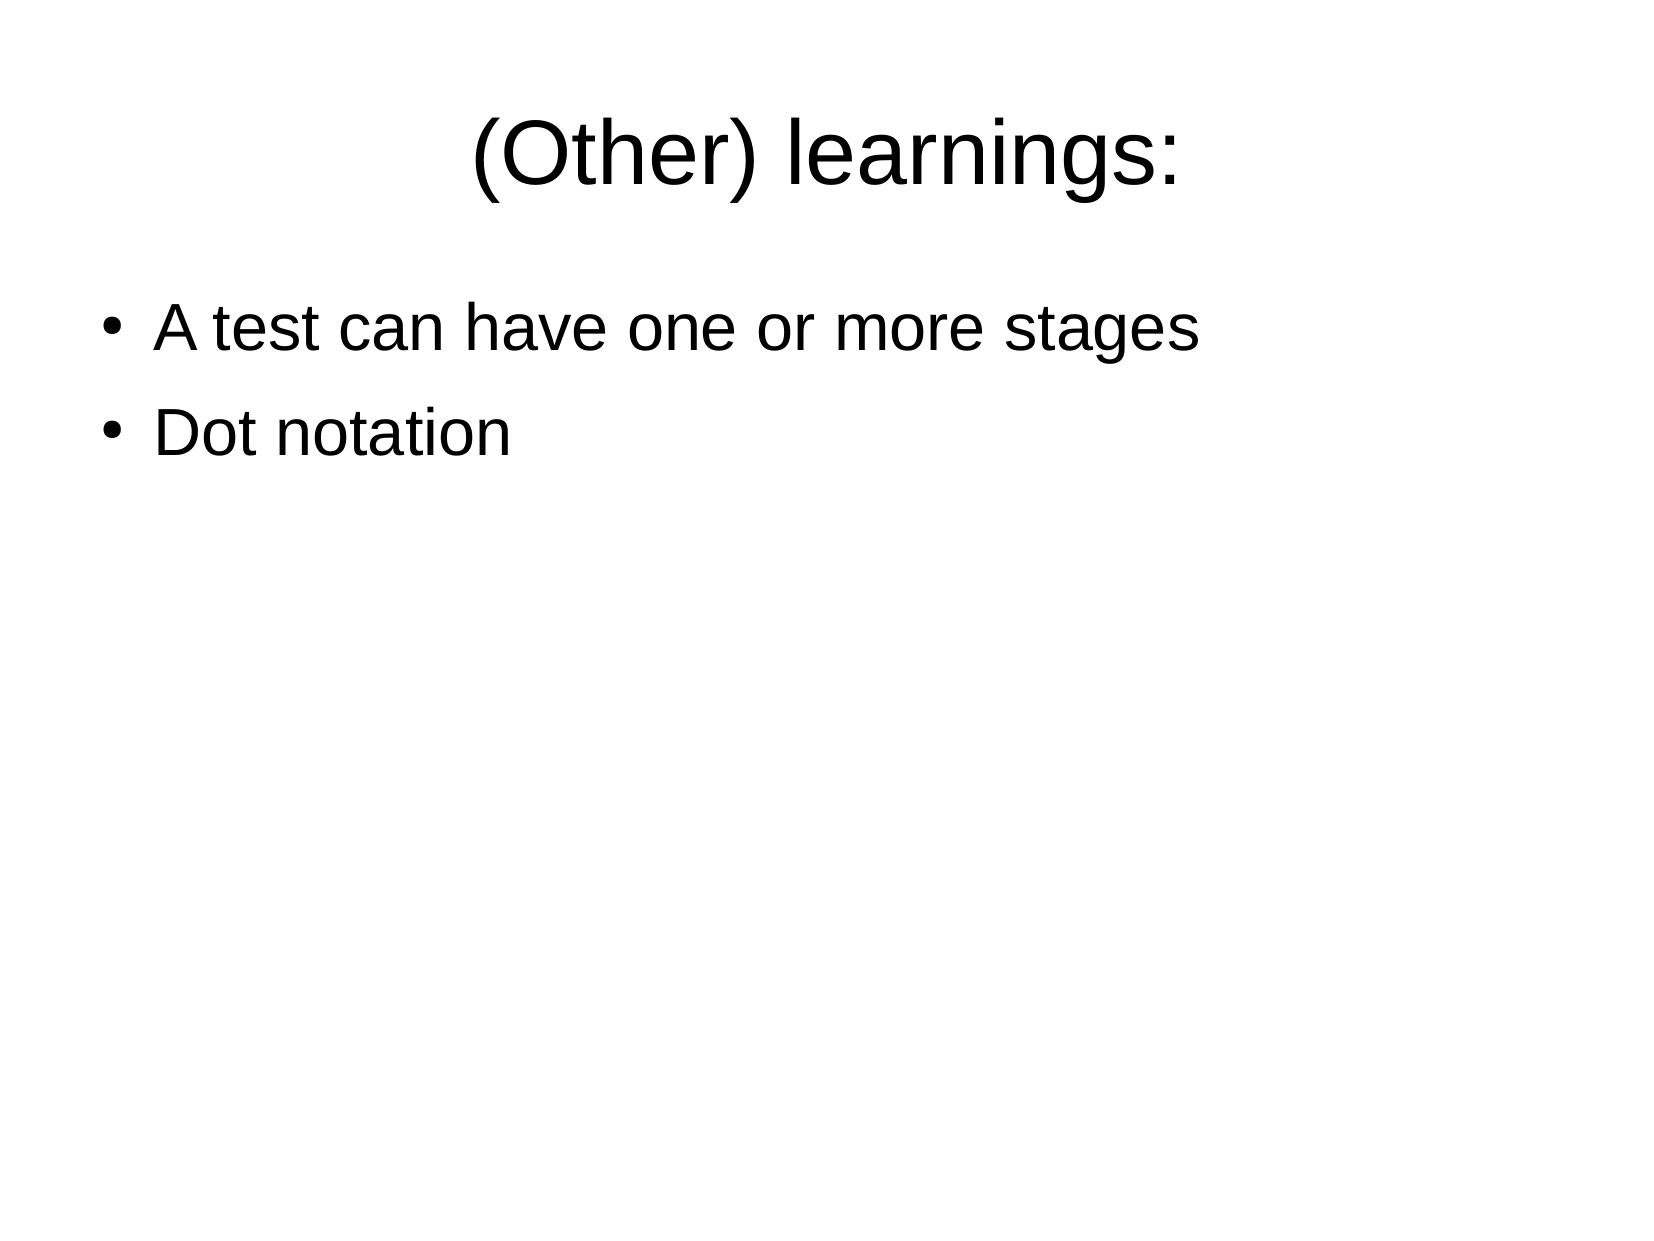

# (Other) learnings:
A test can have one or more stages
Dot notation